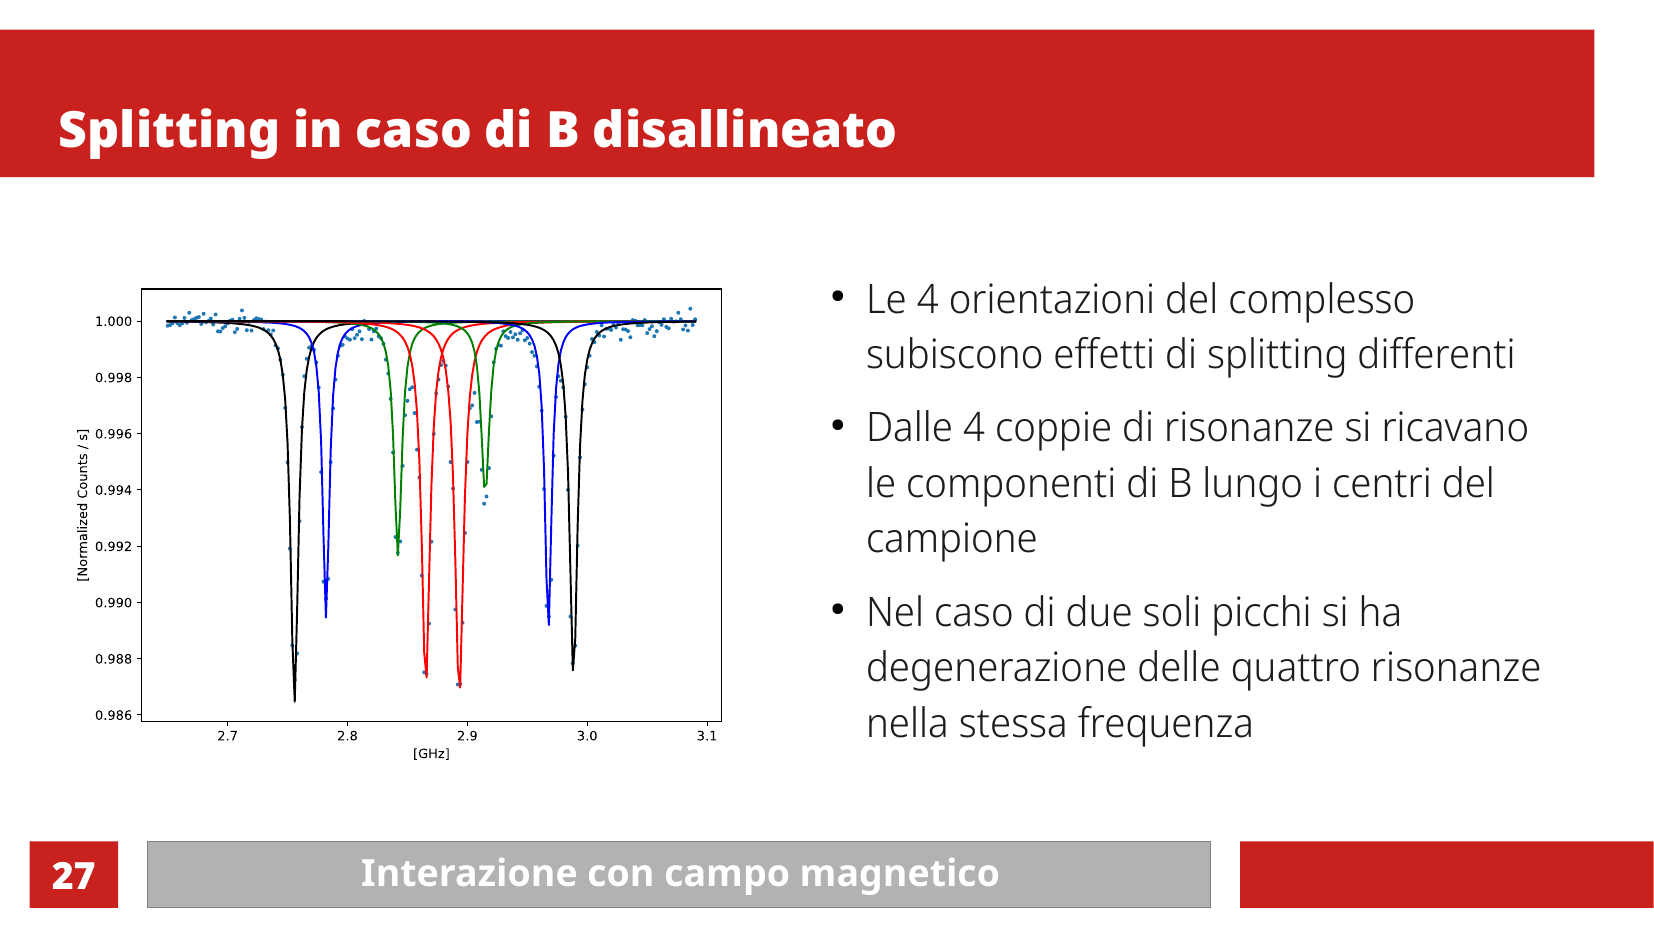

# Splitting in caso di B disallineato
Le 4 orientazioni del complesso subiscono effetti di splitting differenti
Dalle 4 coppie di risonanze si ricavano le componenti di B lungo i centri del campione
Nel caso di due soli picchi si ha degenerazione delle quattro risonanze nella stessa frequenza
Interazione con campo magnetico
27